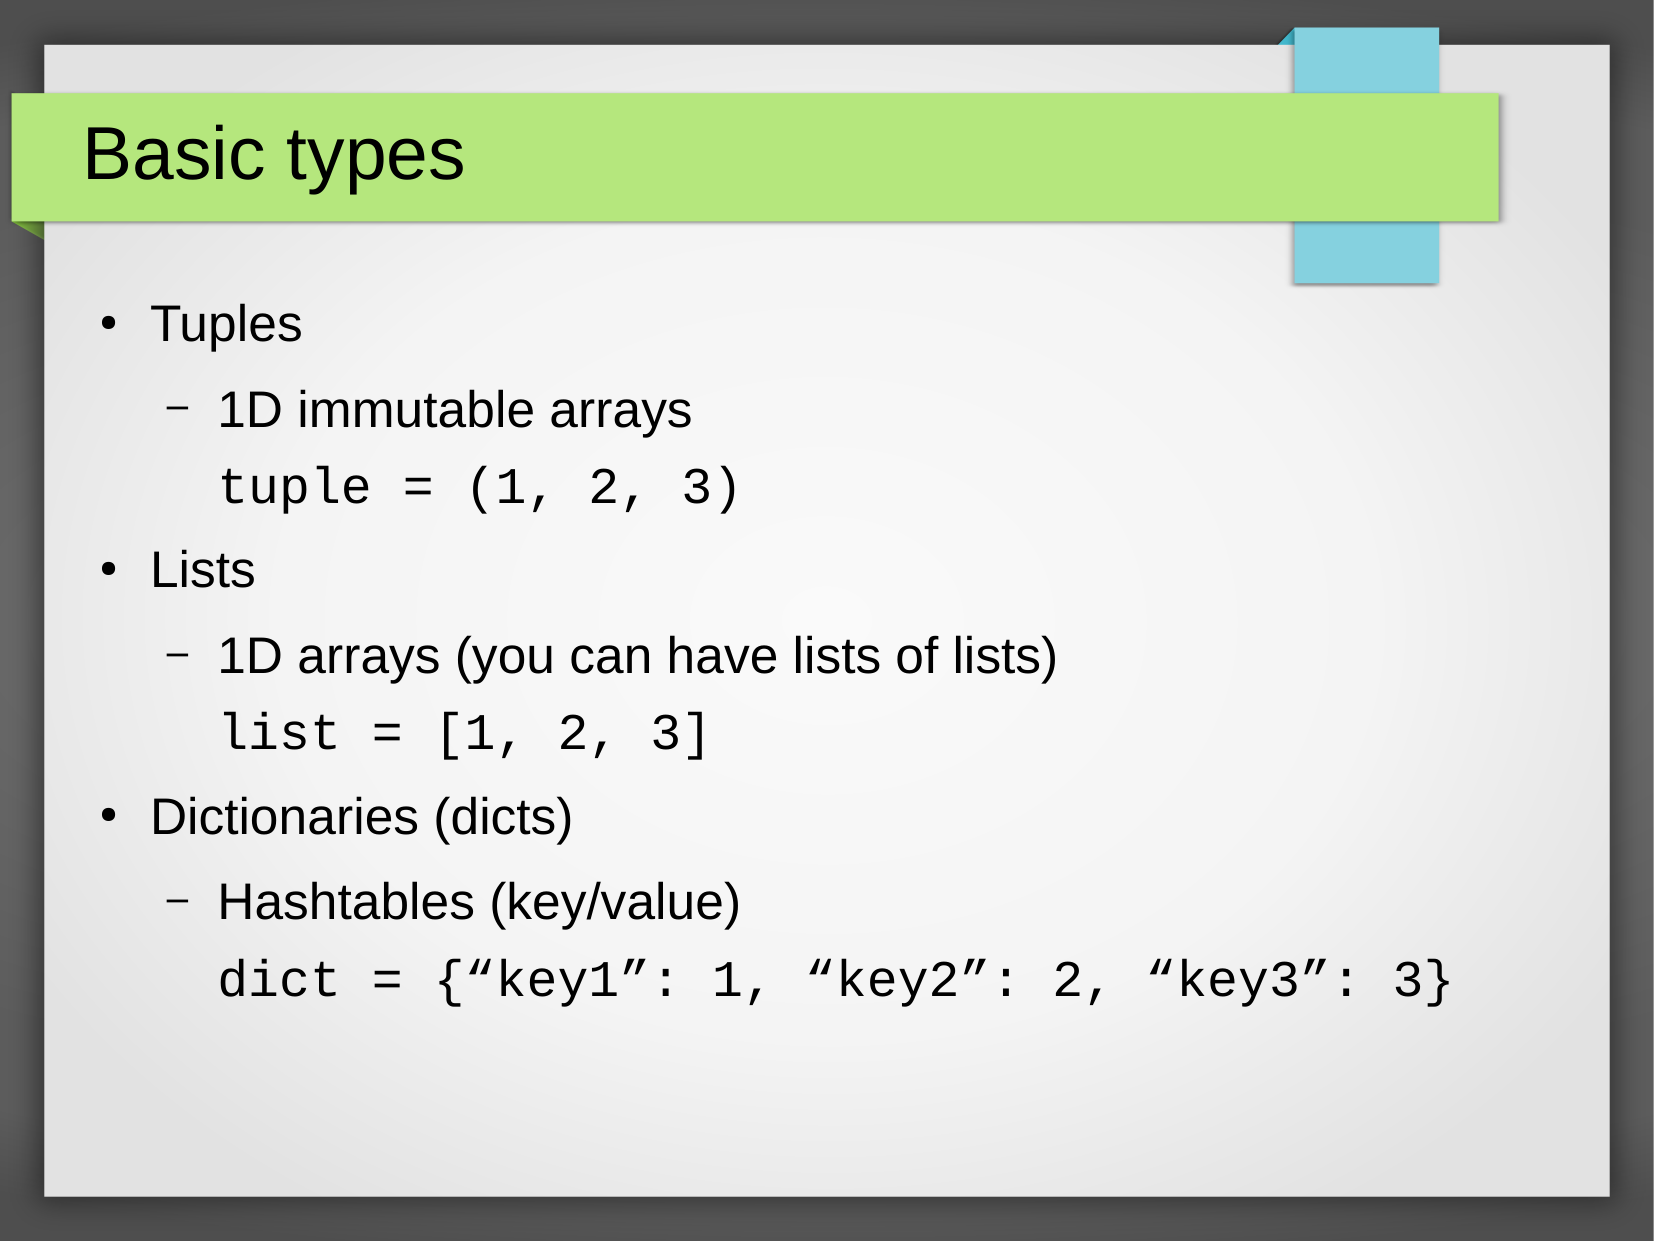

# Basic types
Tuples
1D immutable arrays
tuple = (1, 2, 3)
Lists
1D arrays (you can have lists of lists)
list = [1, 2, 3]
Dictionaries (dicts)
Hashtables (key/value)
dict = {“key1”: 1, “key2”: 2, “key3”: 3}